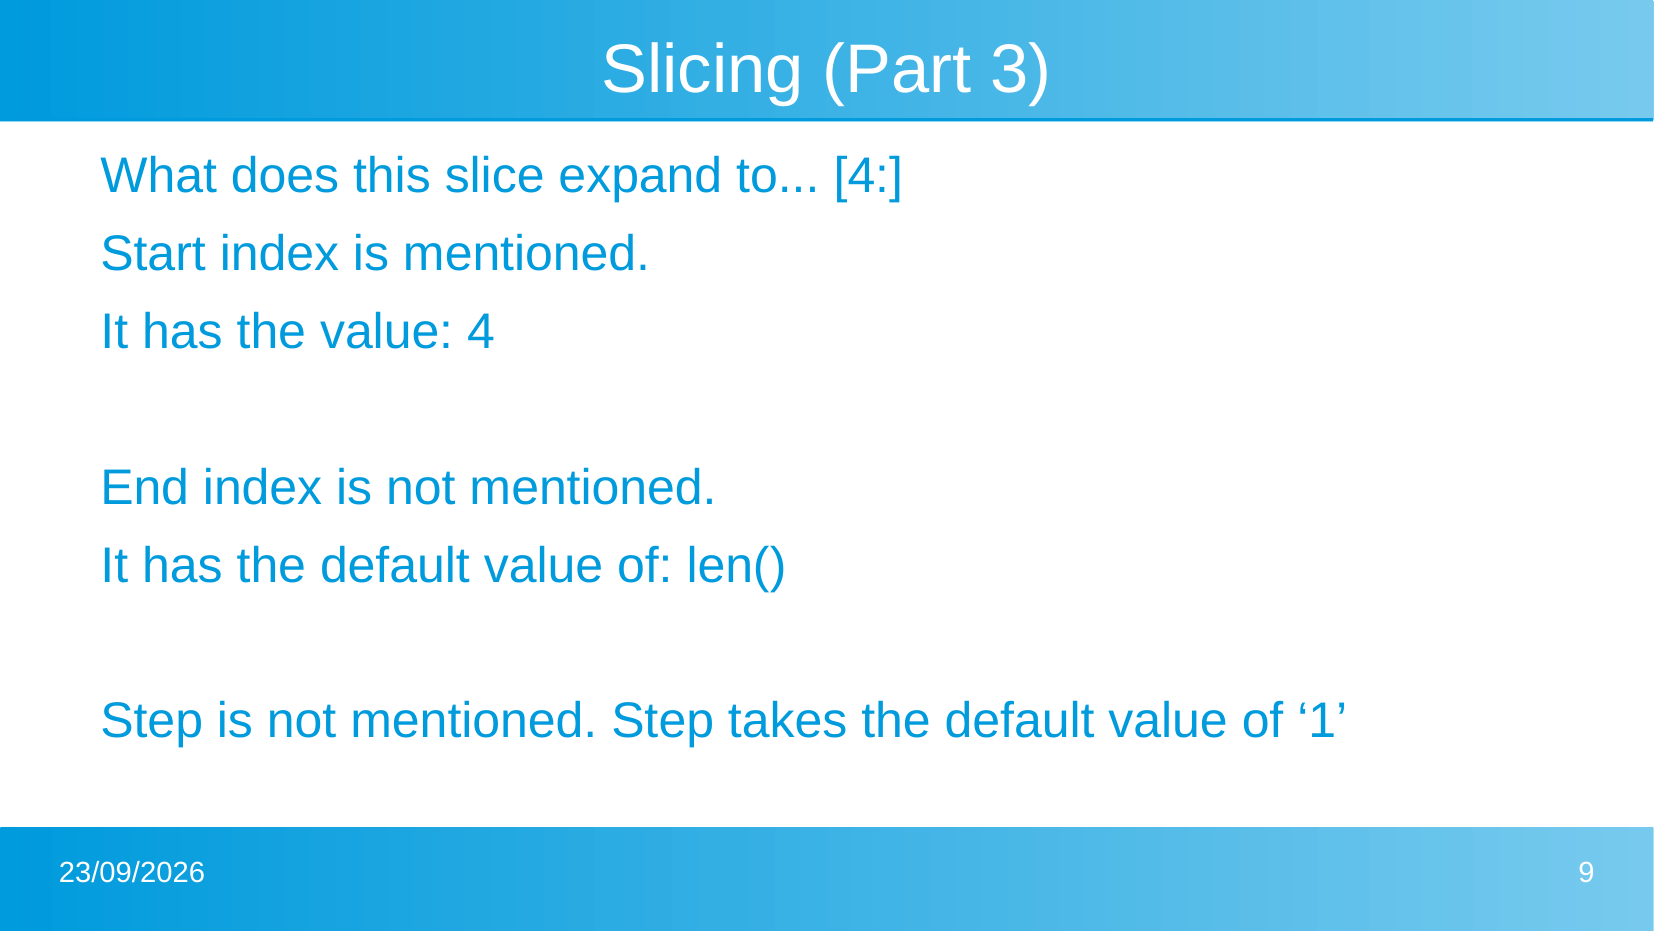

# Slicing (Part 3)
What does this slice expand to... [4:]
Start index is mentioned.
It has the value: 4
End index is not mentioned.
It has the default value of: len()
Step is not mentioned. Step takes the default value of ‘1’
9